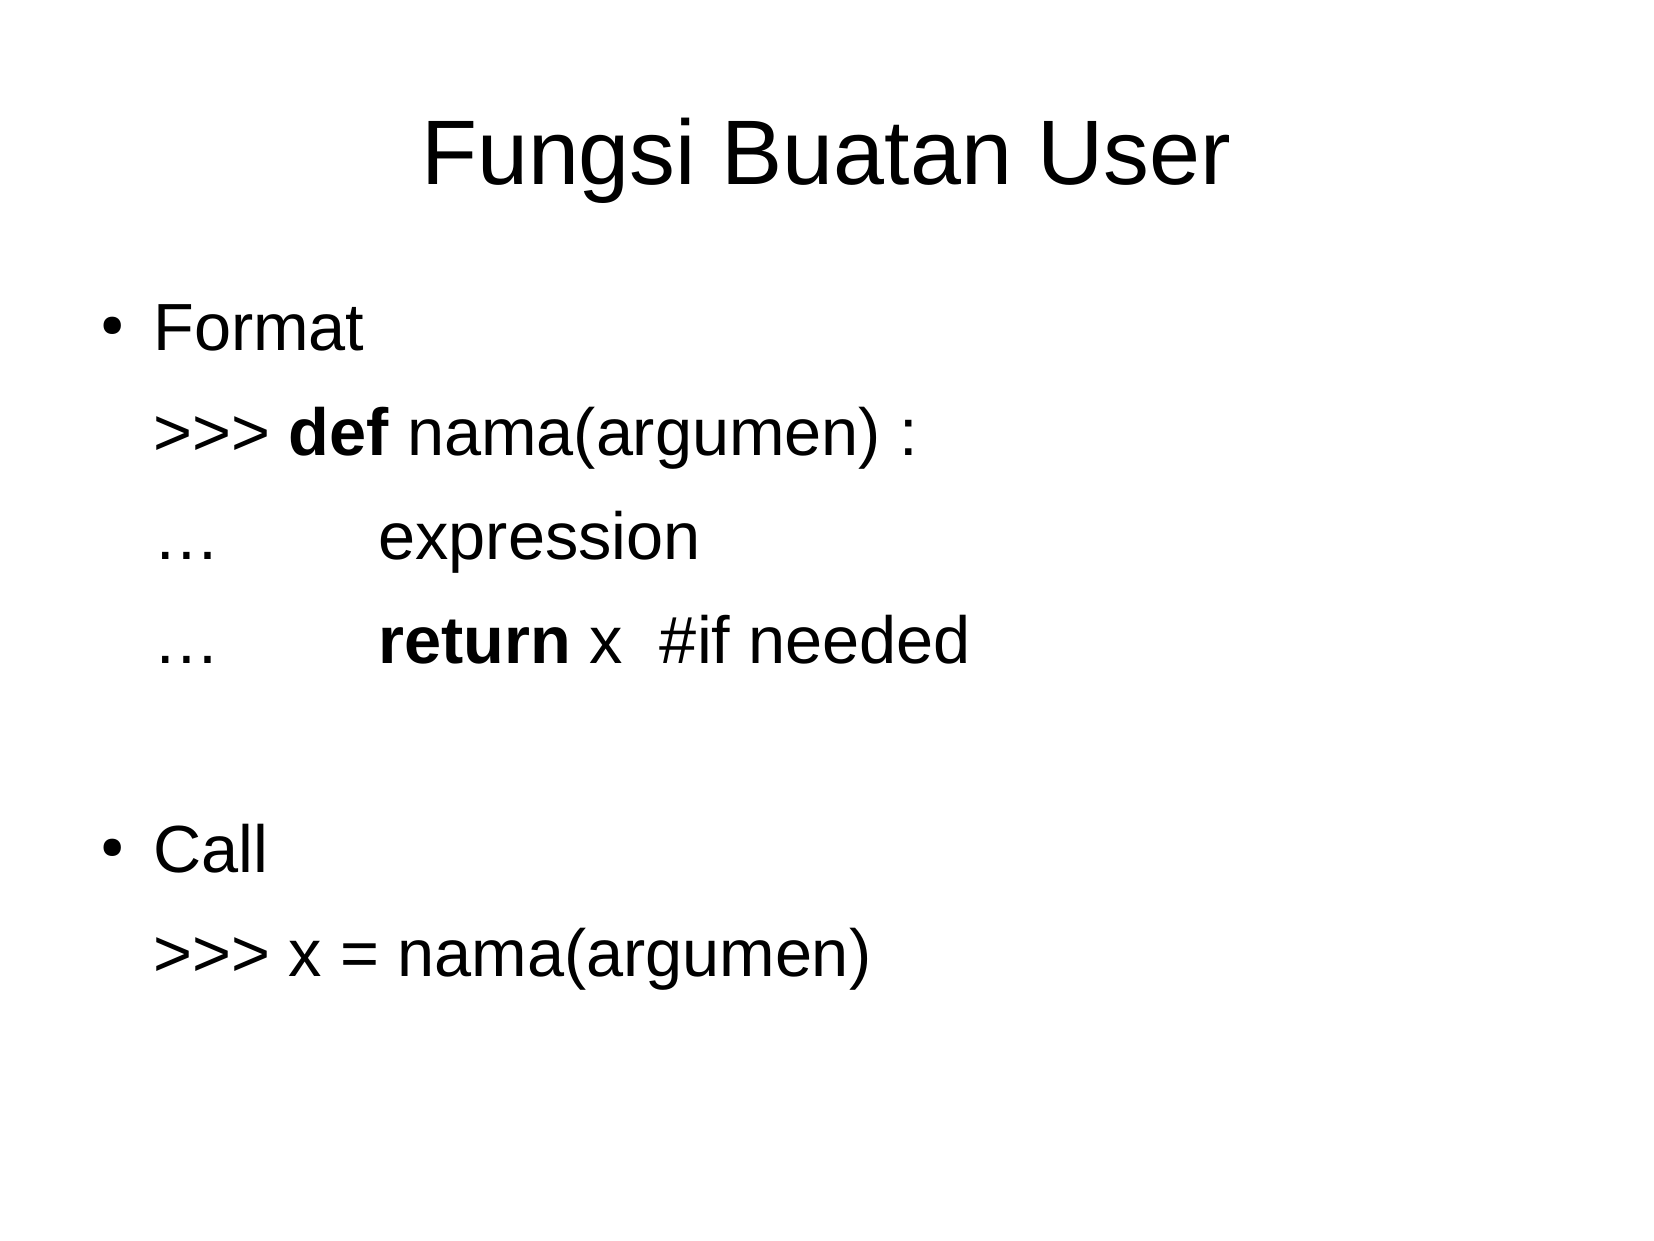

# Fungsi Buatan User
Format
>>> def nama(argumen) :
…			expression
…			return x #if needed
Call
>>> x = nama(argumen)